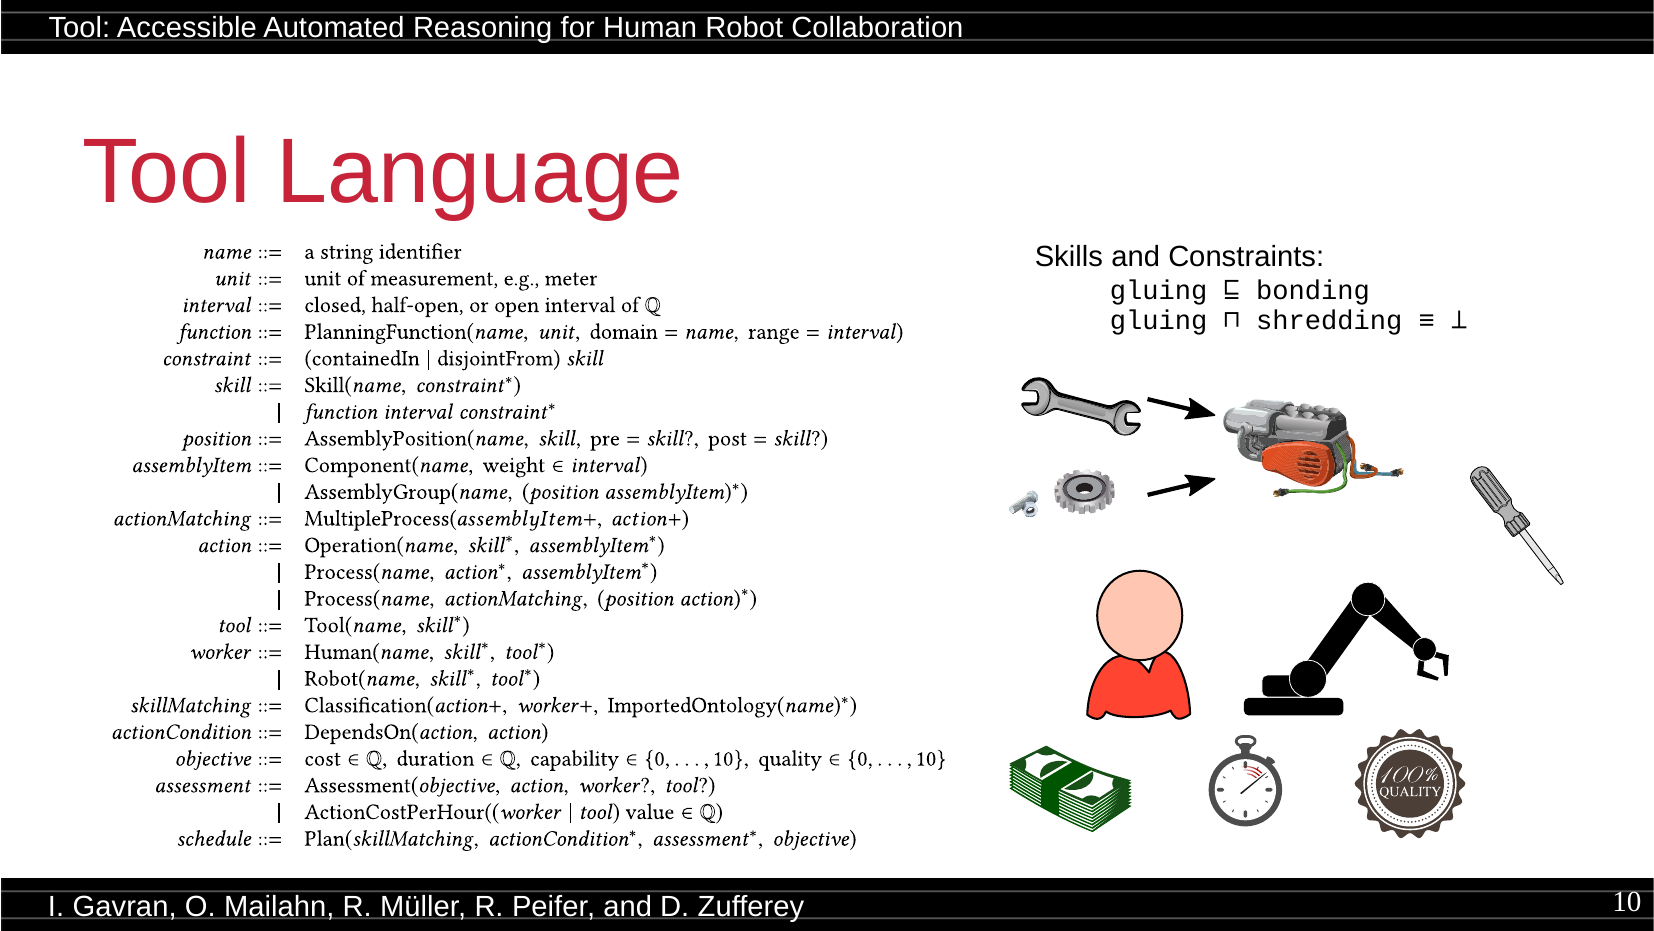

Tool: Accessible Automated Reasoning for Human Robot Collaboration
# Tool Language
Skills and Constraints:
	gluing ⊑ bonding
	gluing ⊓ shredding ≡ ⊥
I. Gavran, O. Mailahn, R. Müller, R. Peifer, and D. Zufferey